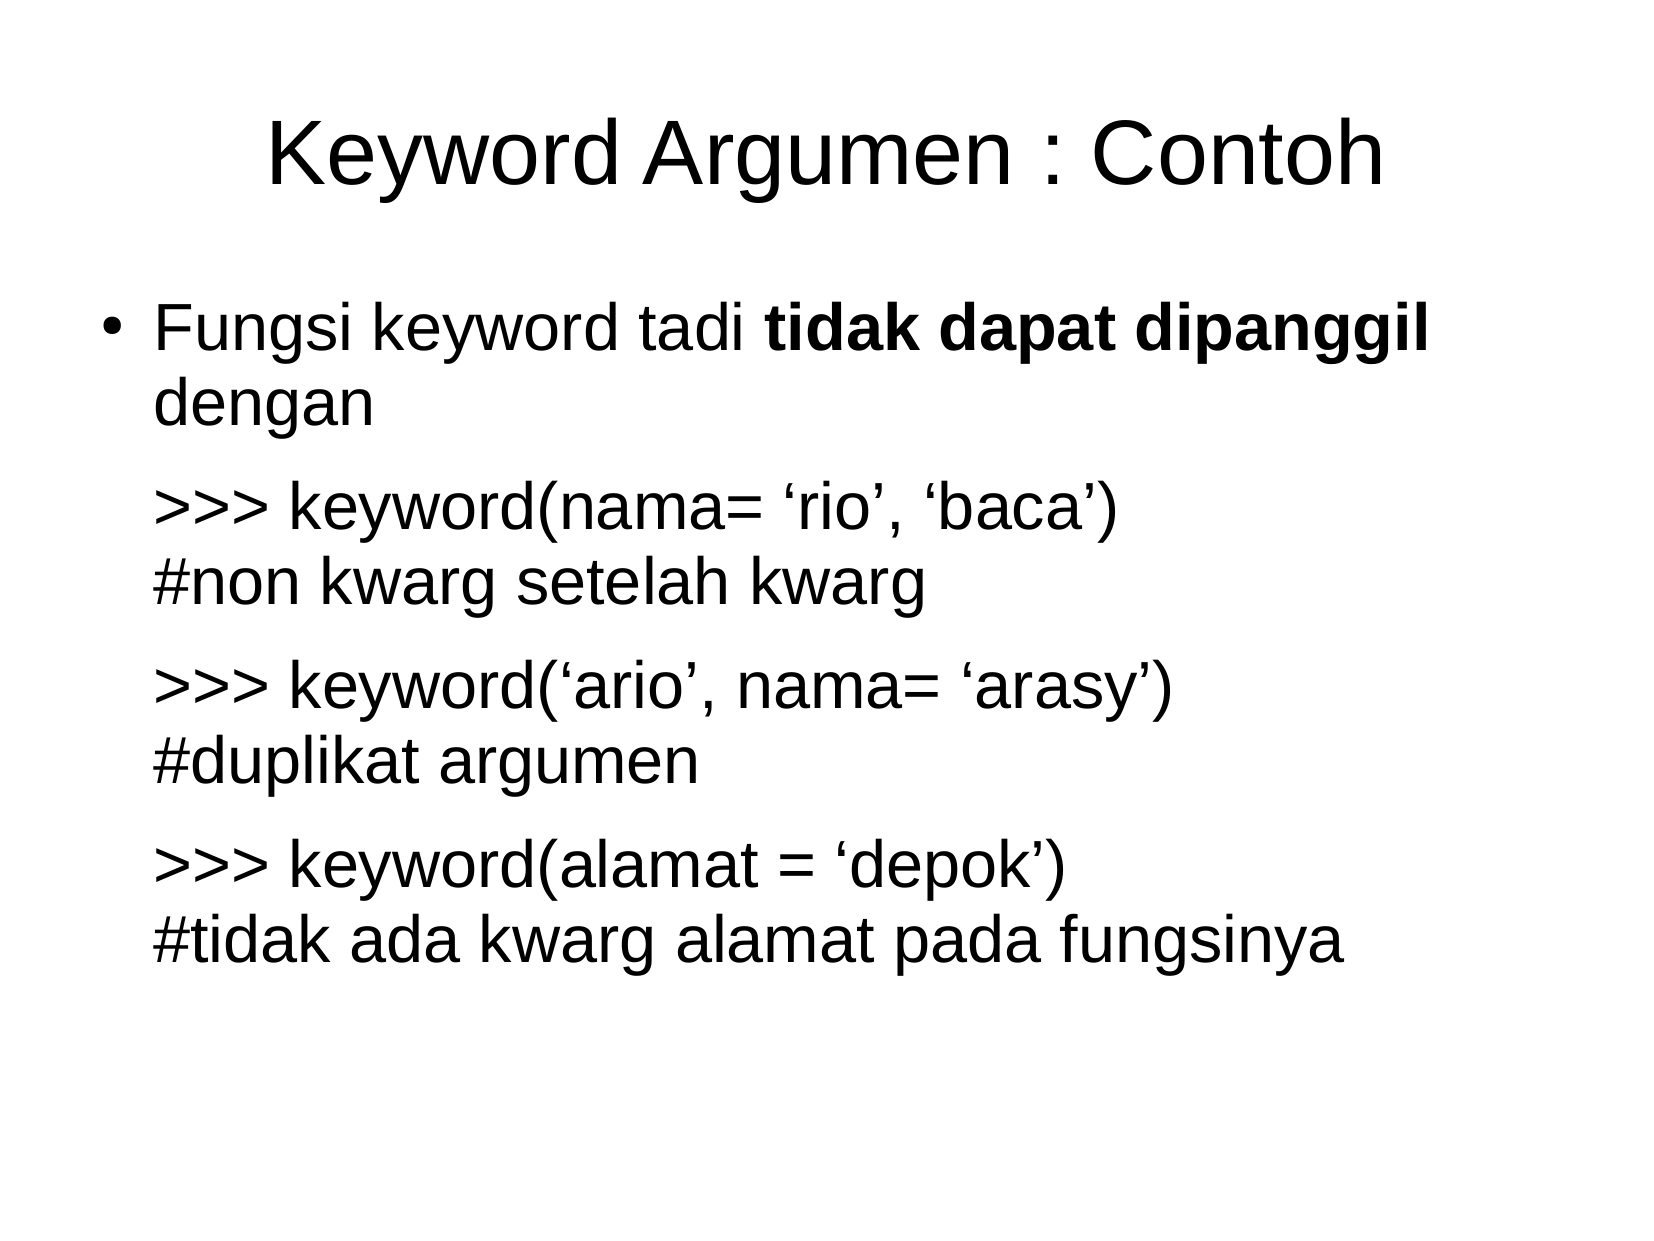

# Keyword Argumen : Contoh
Fungsi keyword tadi tidak dapat dipanggil dengan
>>> keyword(nama= ‘rio’, ‘baca’)
#non kwarg setelah kwarg
>>> keyword(‘ario’, nama= ‘arasy’)
#duplikat argumen
>>> keyword(alamat = ‘depok’)
#tidak ada kwarg alamat pada fungsinya